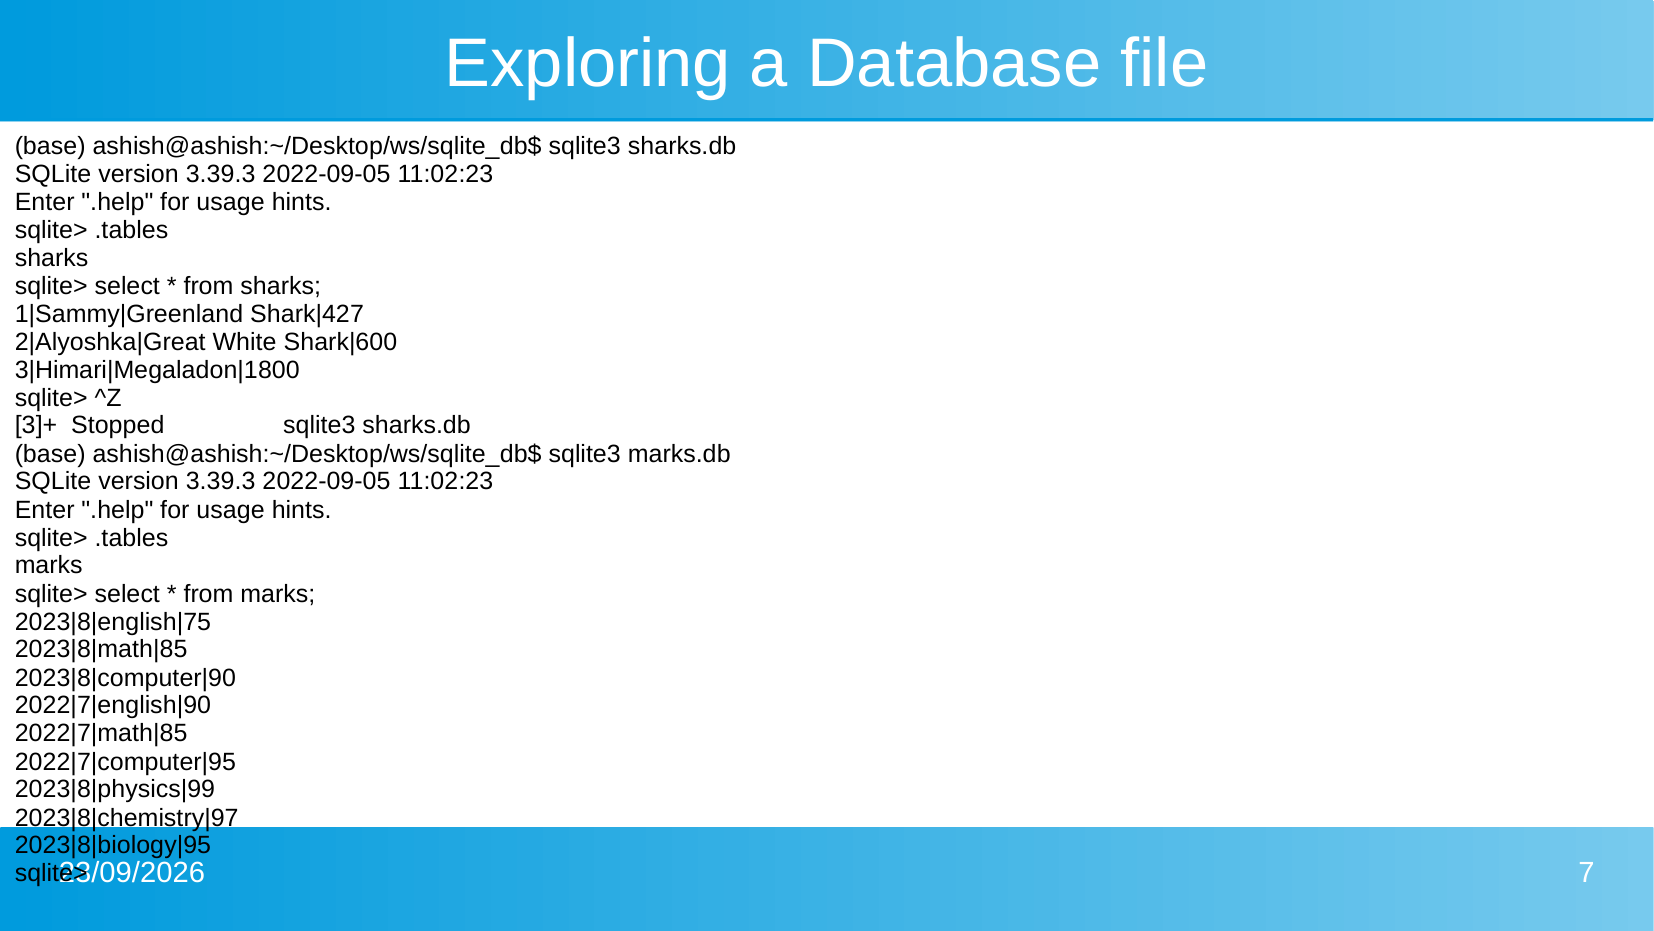

# Exploring a Database file
(base) ashish@ashish:~/Desktop/ws/sqlite_db$ sqlite3 sharks.db
SQLite version 3.39.3 2022-09-05 11:02:23
Enter ".help" for usage hints.
sqlite> .tables
sharks
sqlite> select * from sharks;
1|Sammy|Greenland Shark|427
2|Alyoshka|Great White Shark|600
3|Himari|Megaladon|1800
sqlite> ^Z
[3]+ Stopped sqlite3 sharks.db
(base) ashish@ashish:~/Desktop/ws/sqlite_db$ sqlite3 marks.db
SQLite version 3.39.3 2022-09-05 11:02:23
Enter ".help" for usage hints.
sqlite> .tables
marks
sqlite> select * from marks;
2023|8|english|75
2023|8|math|85
2023|8|computer|90
2022|7|english|90
2022|7|math|85
2022|7|computer|95
2023|8|physics|99
2023|8|chemistry|97
2023|8|biology|95
sqlite>
7